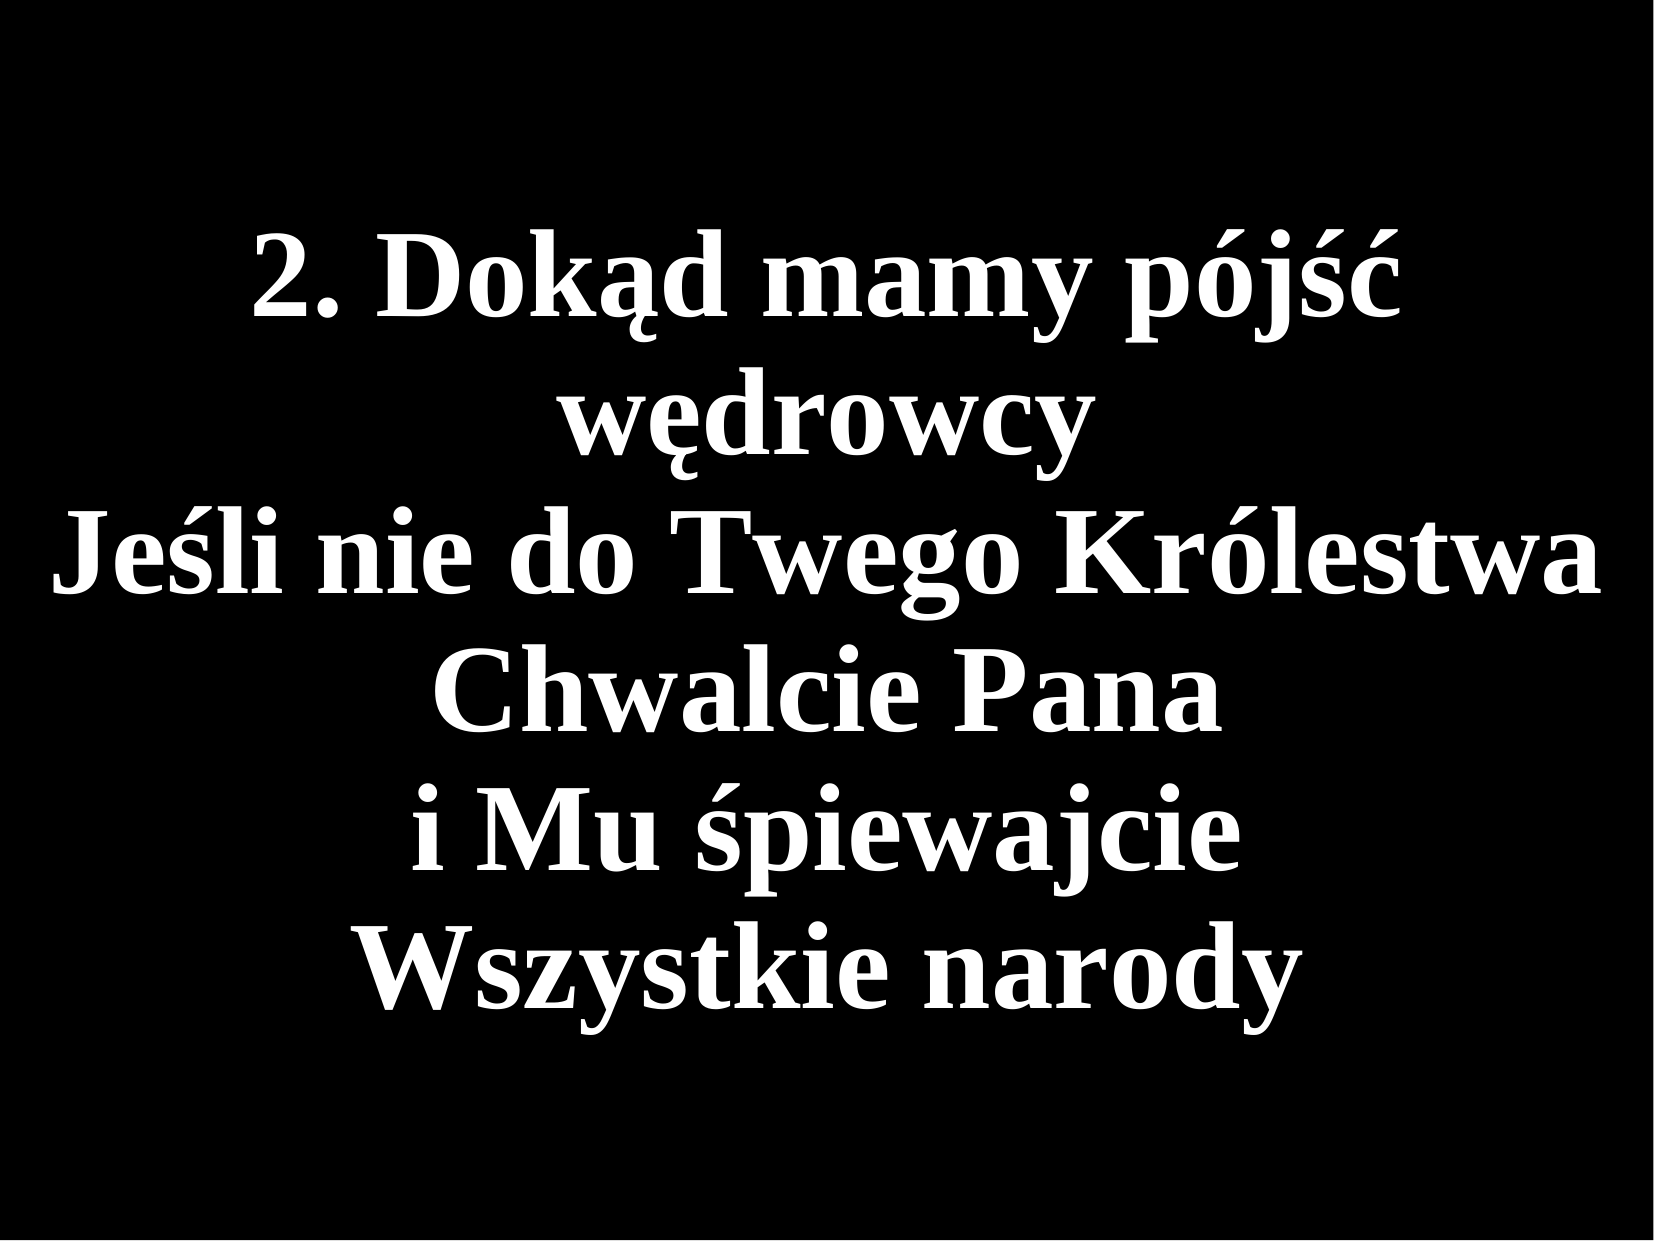

# 2. Dokąd mamy pójść wędrowcy Jeśli nie do Twego Królestwa Chwalcie Pana i Mu śpiewajcie Wszystkie narody